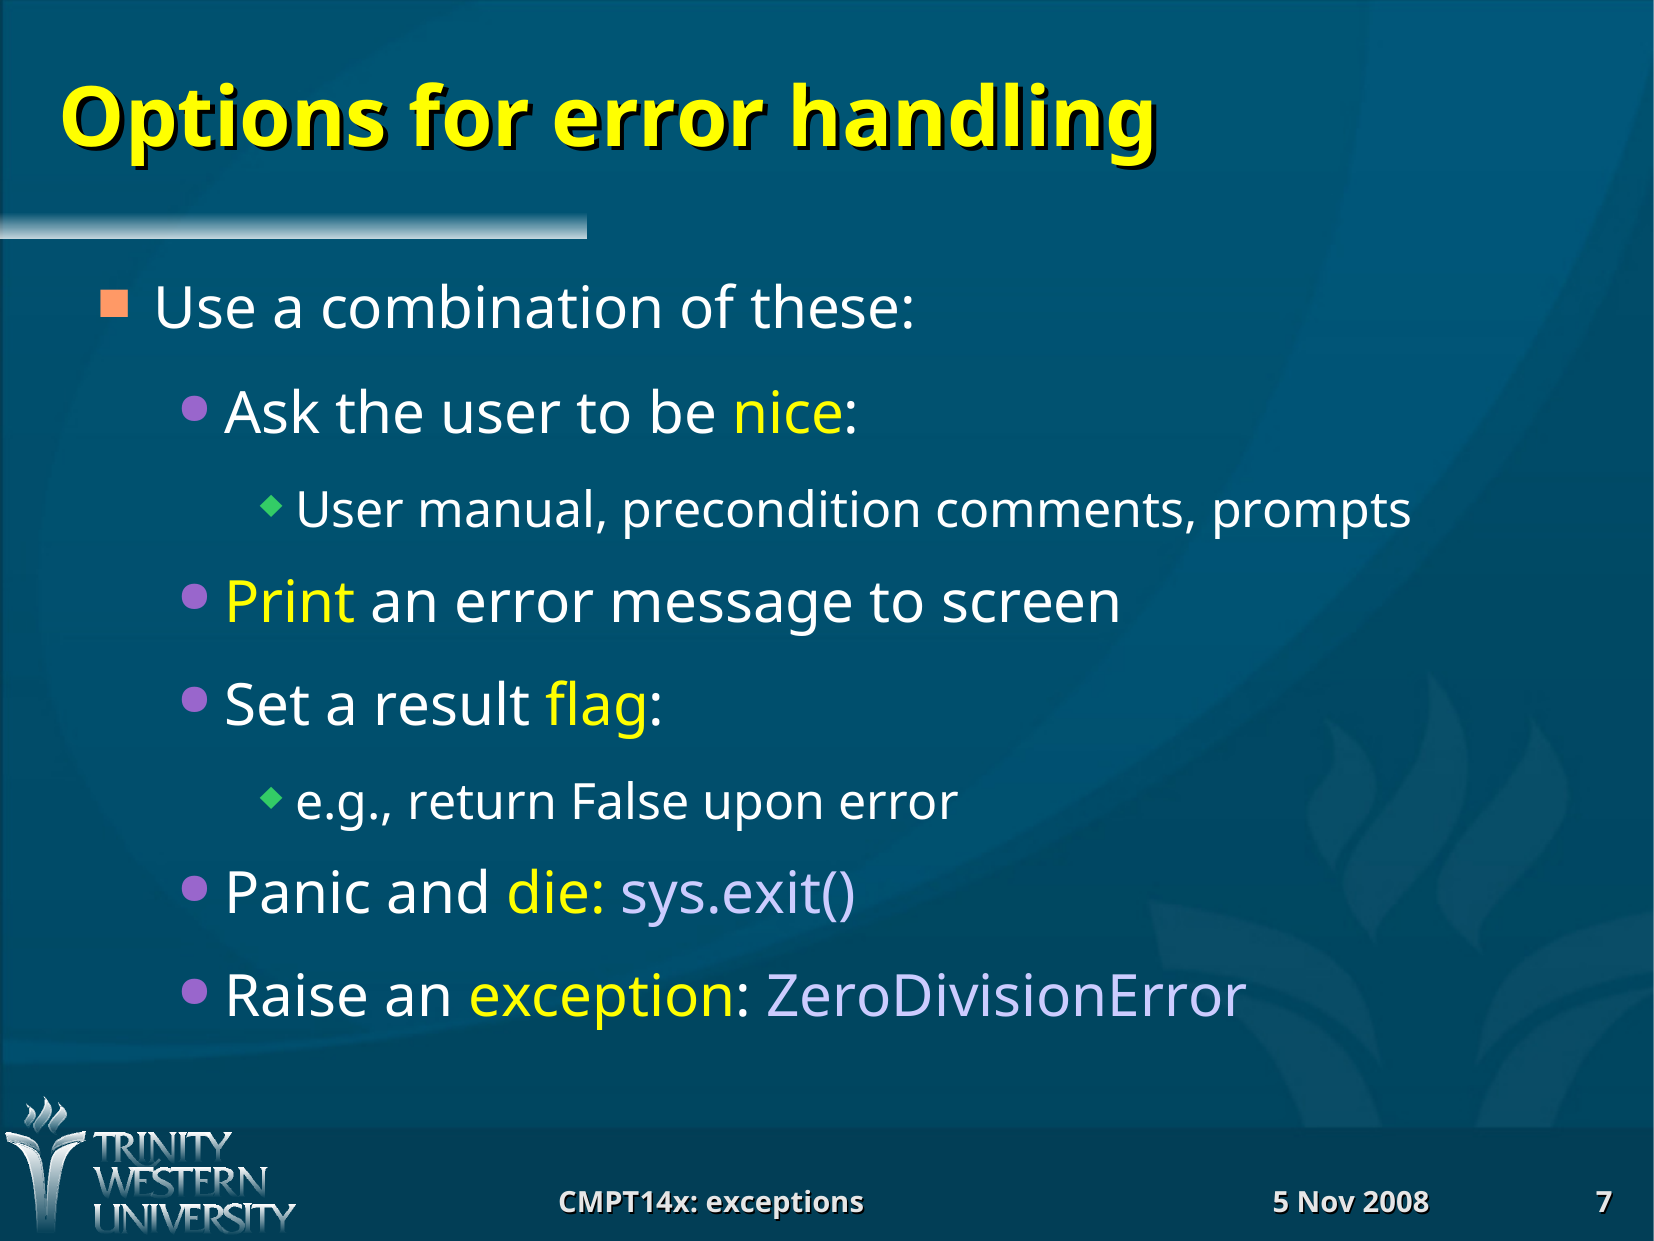

# Options for error handling
Use a combination of these:
Ask the user to be nice:
User manual, precondition comments, prompts
Print an error message to screen
Set a result flag:
e.g., return False upon error
Panic and die: sys.exit()
Raise an exception: ZeroDivisionError
CMPT14x: exceptions
5 Nov 2008
7